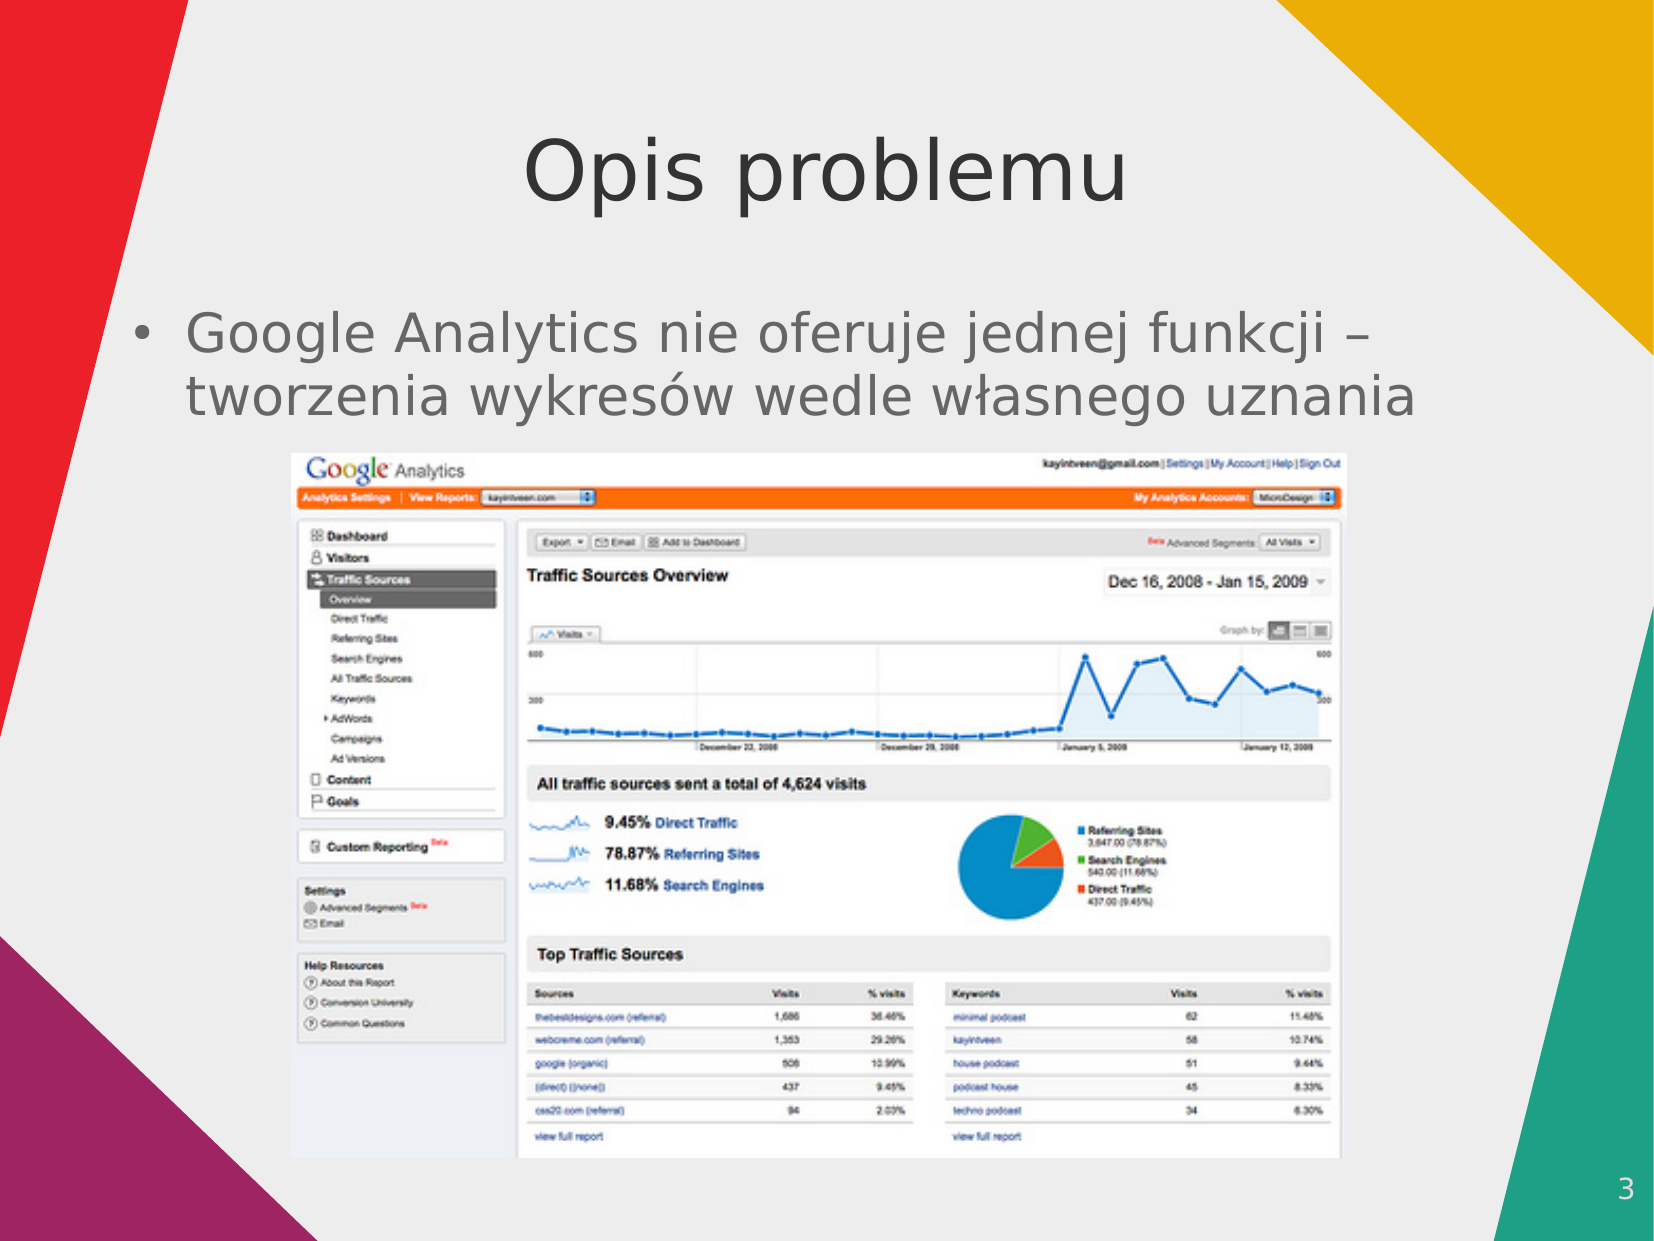

# Opis problemu
Google Analytics nie oferuje jednej funkcji – tworzenia wykresów wedle własnego uznania
3